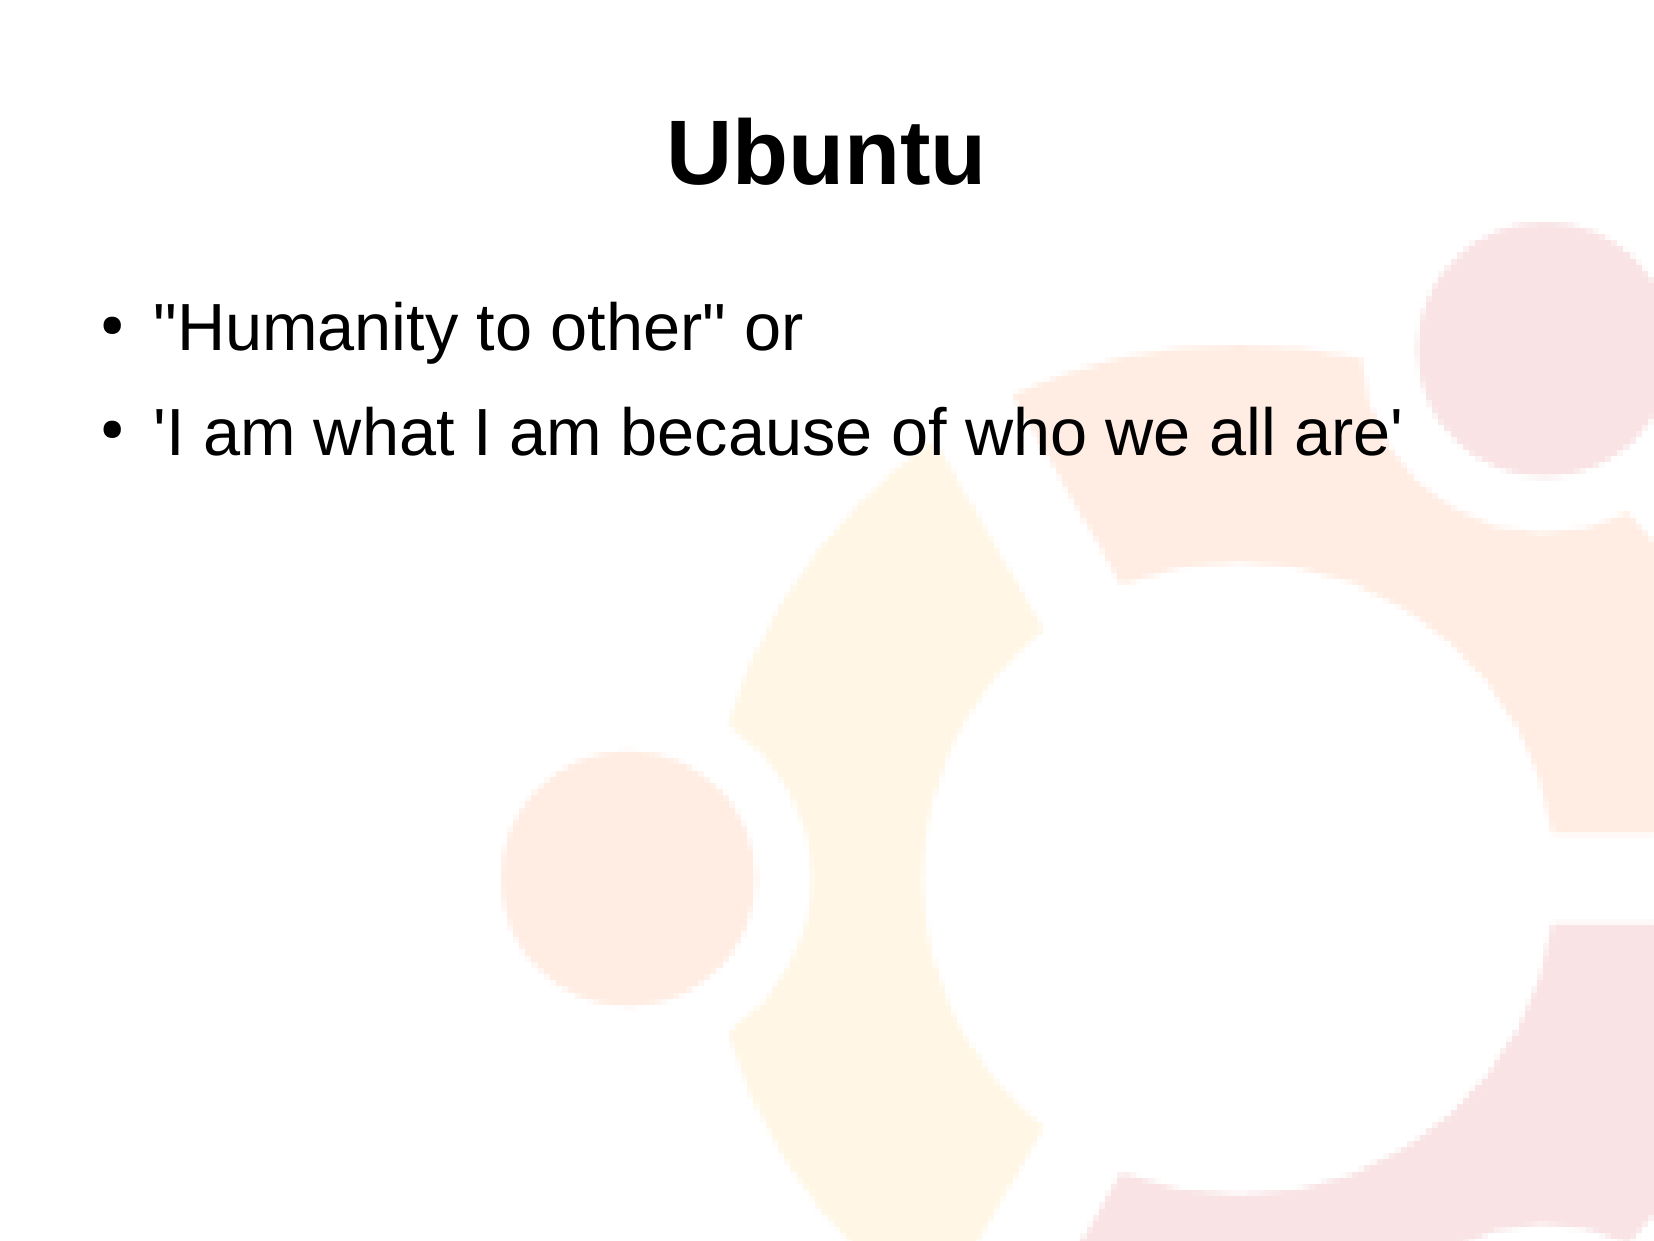

# Ubuntu
"Humanity to other" or
'I am what I am because of who we all are'